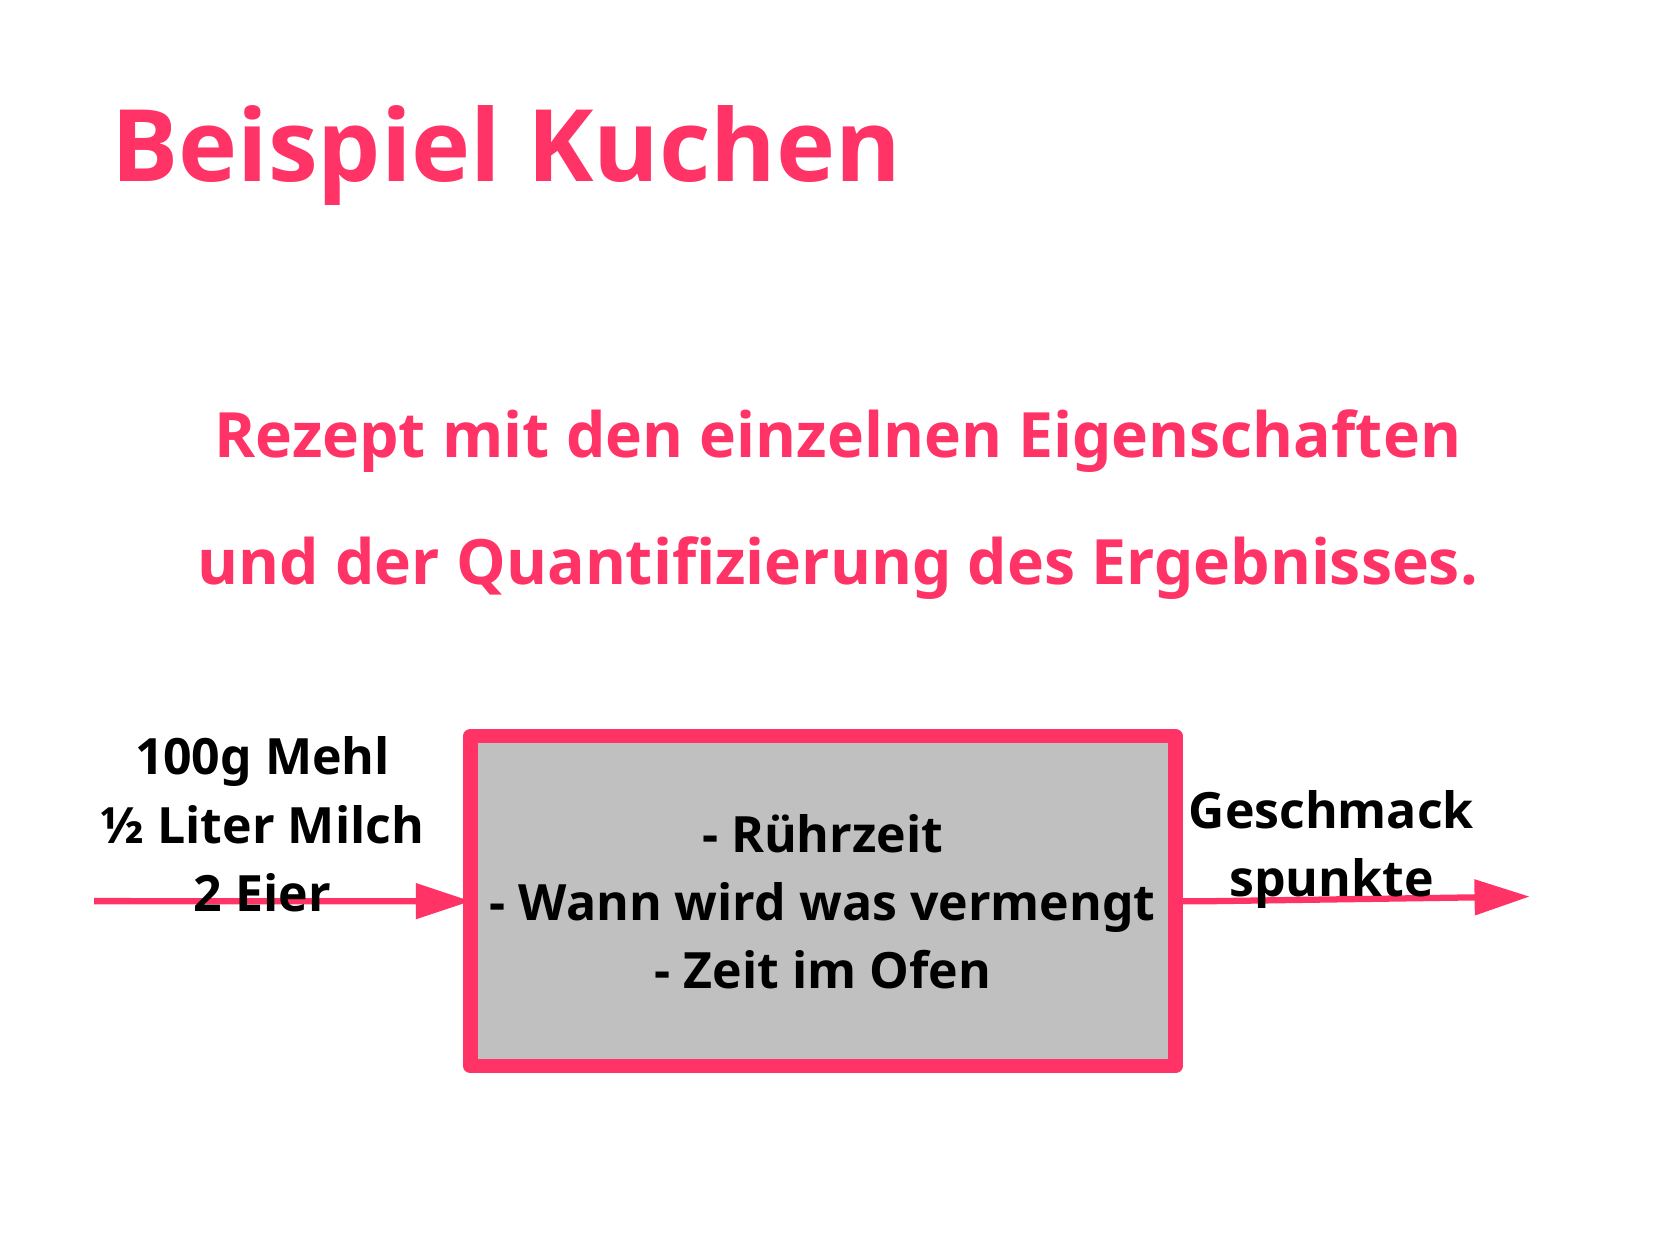

Beispiel Kuchen
# Rezept mit den einzelnen Eigenschaften und der Quantifizierung des Ergebnisses.
100g Mehl
½ Liter Milch
2 Eier
- Rührzeit
- Wann wird was vermengt
- Zeit im Ofen
Geschmackspunkte